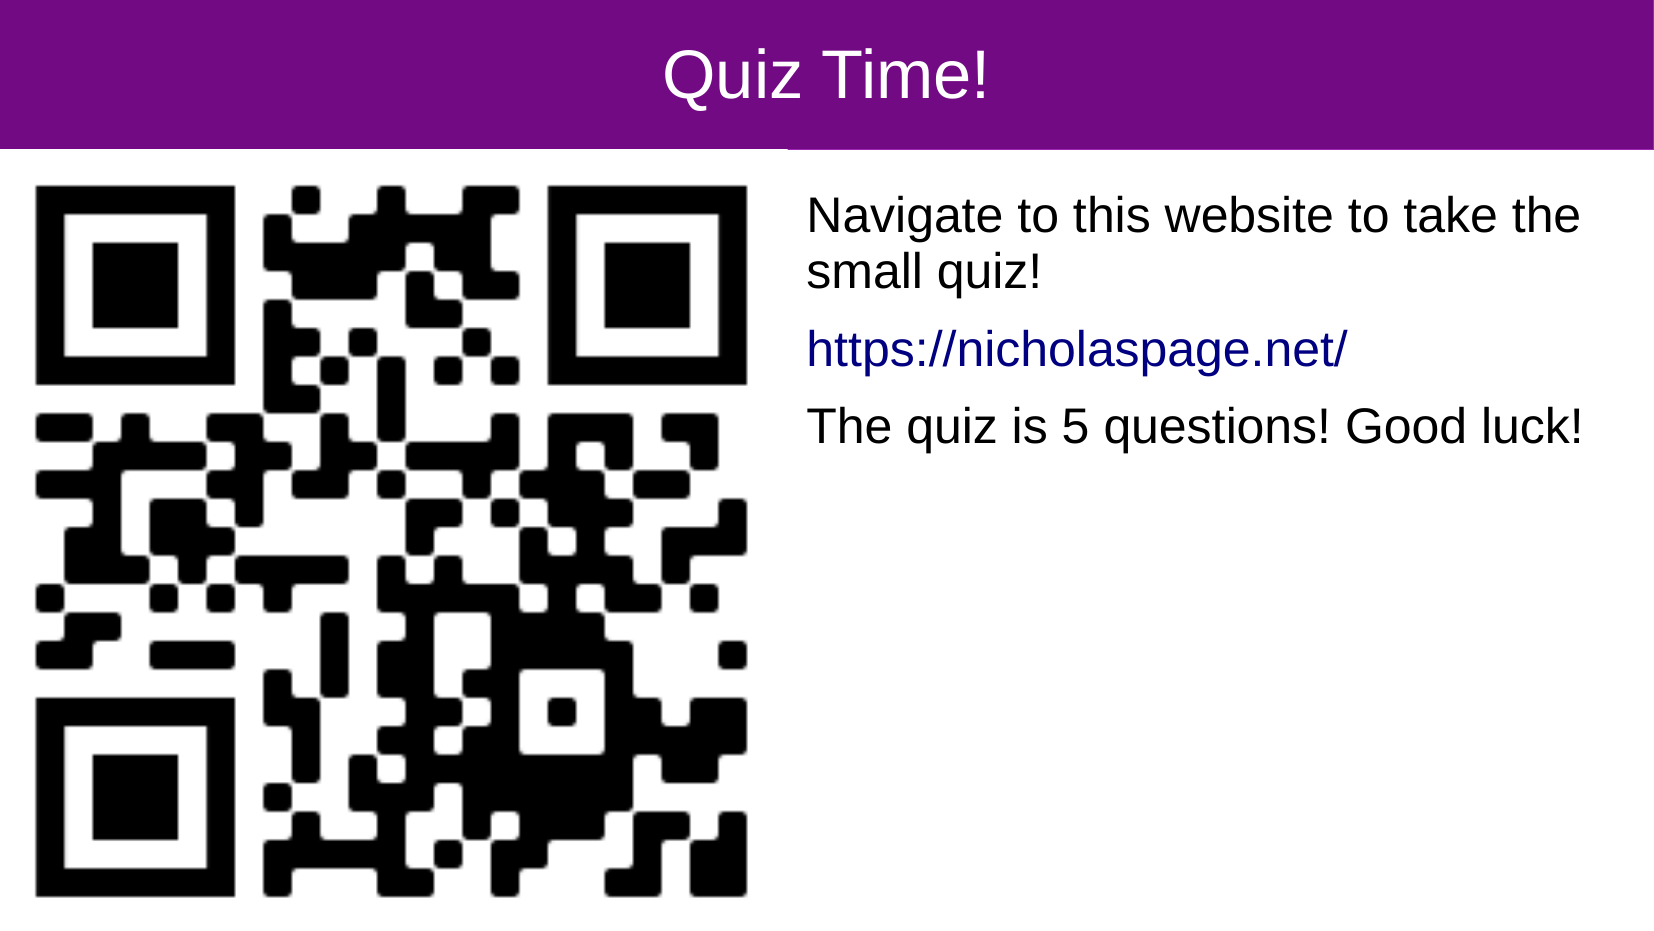

# Quiz Time!
Navigate to this website to take the small quiz!
https://nicholaspage.net/
The quiz is 5 questions! Good luck!